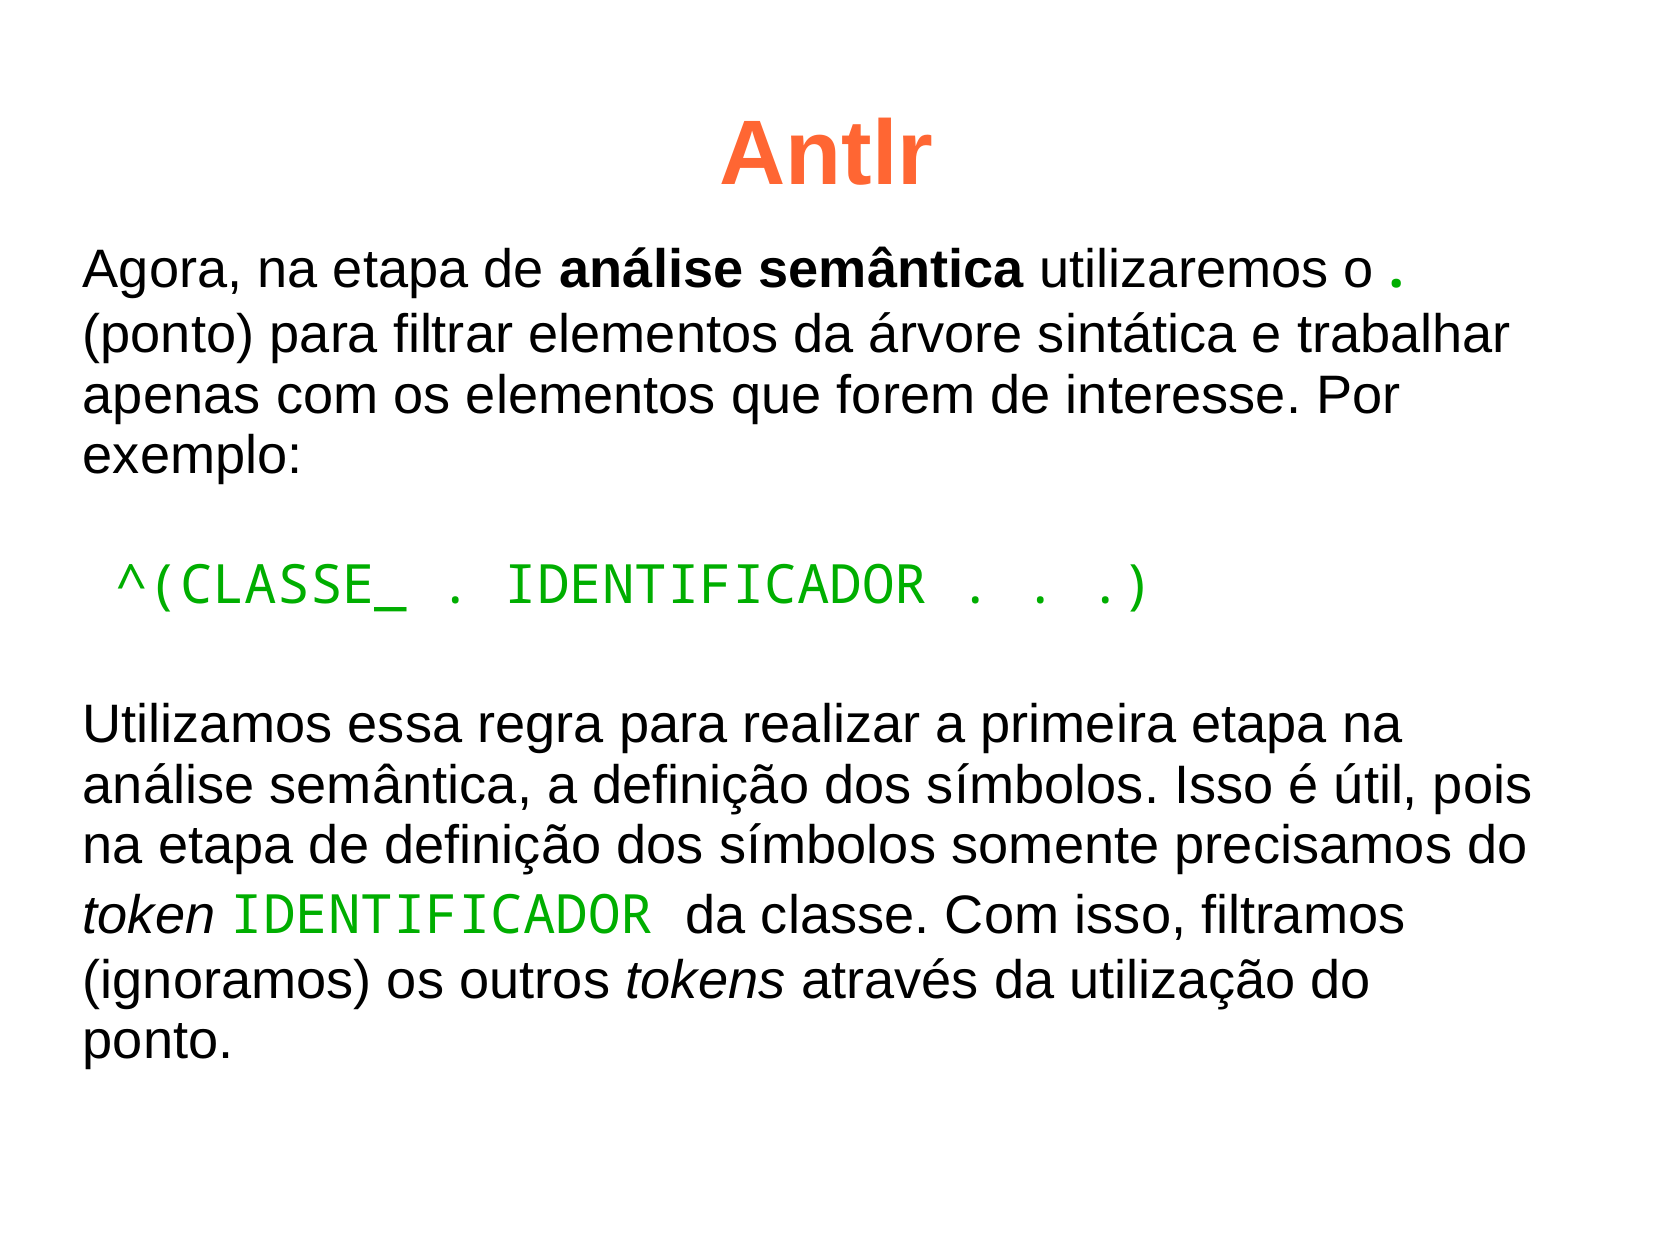

# Antlr
Agora, na etapa de análise semântica utilizaremos o . (ponto) para filtrar elementos da árvore sintática e trabalhar apenas com os elementos que forem de interesse. Por exemplo:
 ^(CLASSE_ . IDENTIFICADOR . . .)
Utilizamos essa regra para realizar a primeira etapa na análise semântica, a definição dos símbolos. Isso é útil, pois na etapa de definição dos símbolos somente precisamos do token IDENTIFICADOR da classe. Com isso, filtramos (ignoramos) os outros tokens através da utilização do ponto.